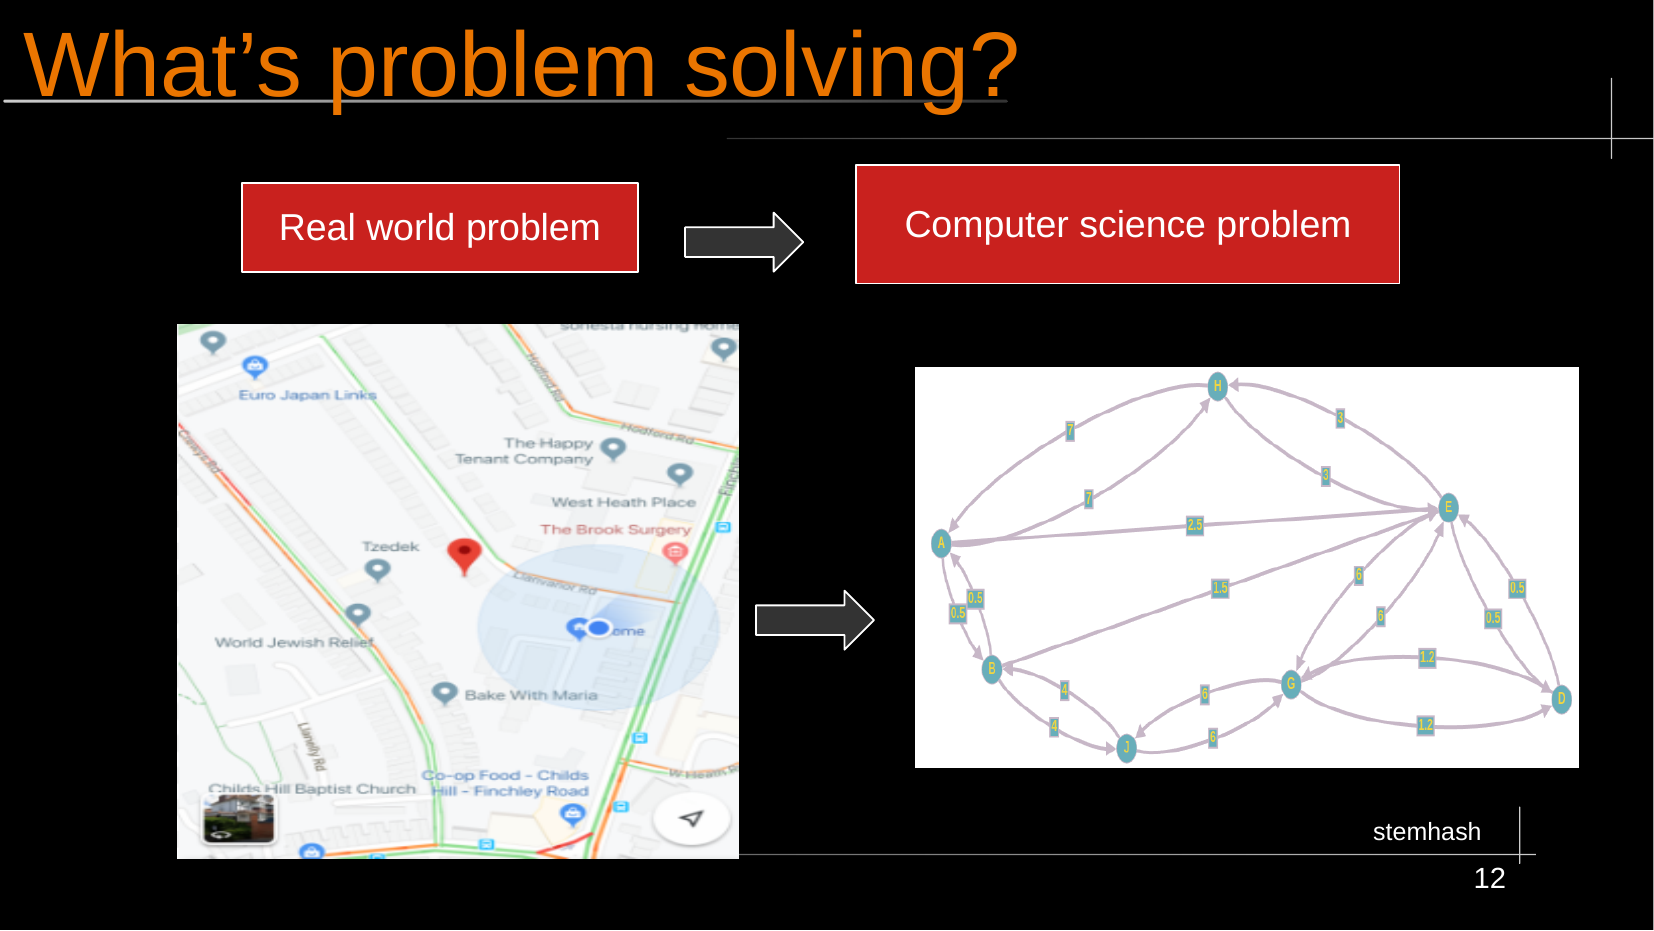

# What’s problem solving?
Computer science problem
Real world problem
stemhash
12